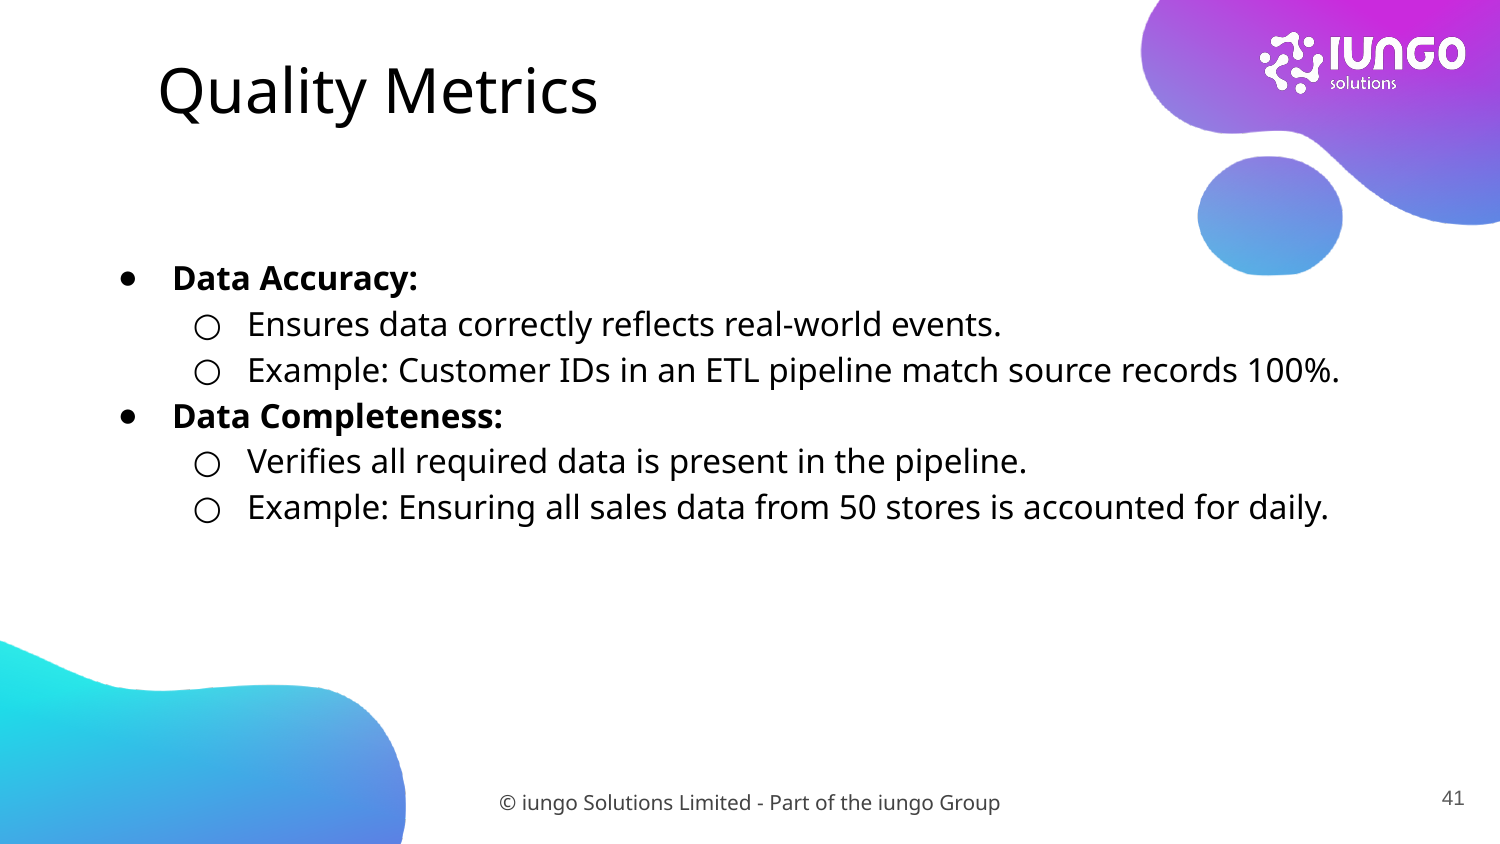

# Quality Metrics
Data Accuracy:
Ensures data correctly reflects real-world events.
Example: Customer IDs in an ETL pipeline match source records 100%.
Data Completeness:
Verifies all required data is present in the pipeline.
Example: Ensuring all sales data from 50 stores is accounted for daily.